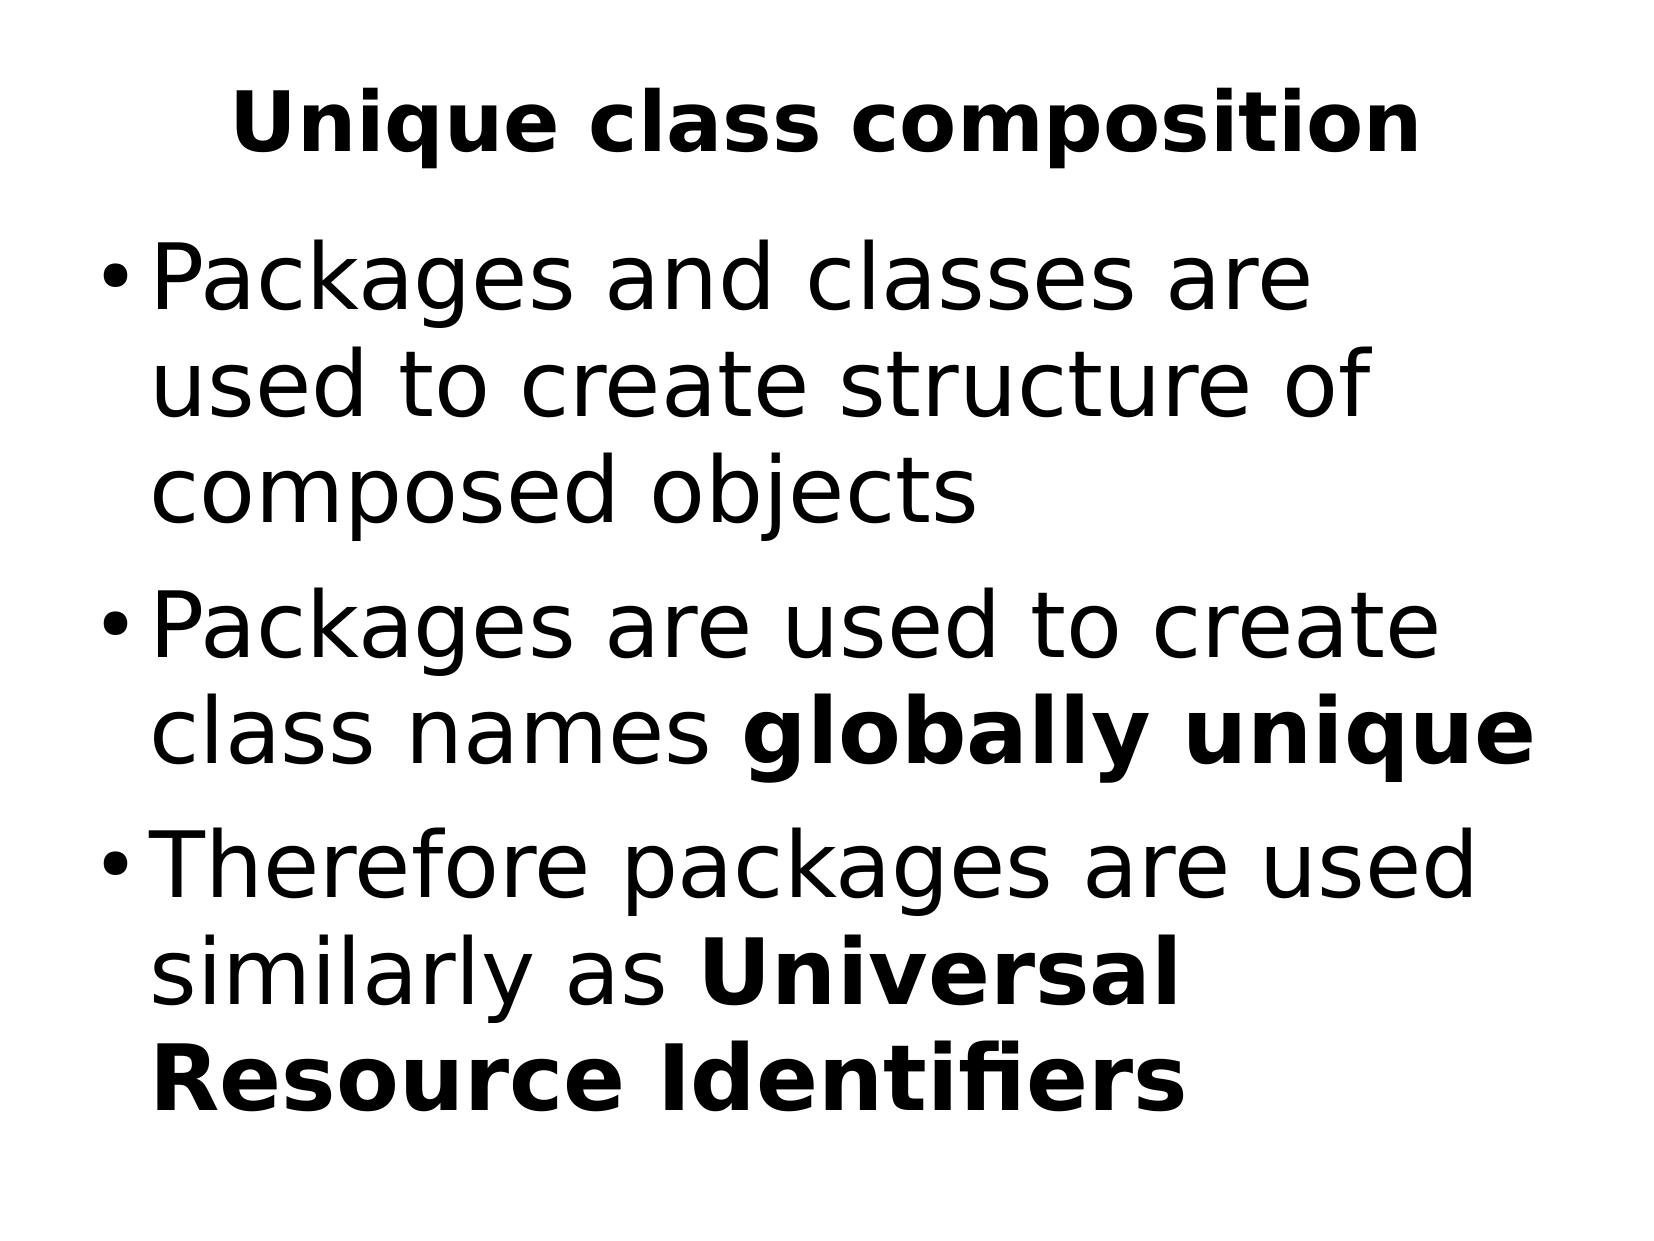

# Unique class composition
Packages and classes are used to create structure of composed objects
Packages are used to create class names globally unique
Therefore packages are used similarly as Universal Resource Identifiers